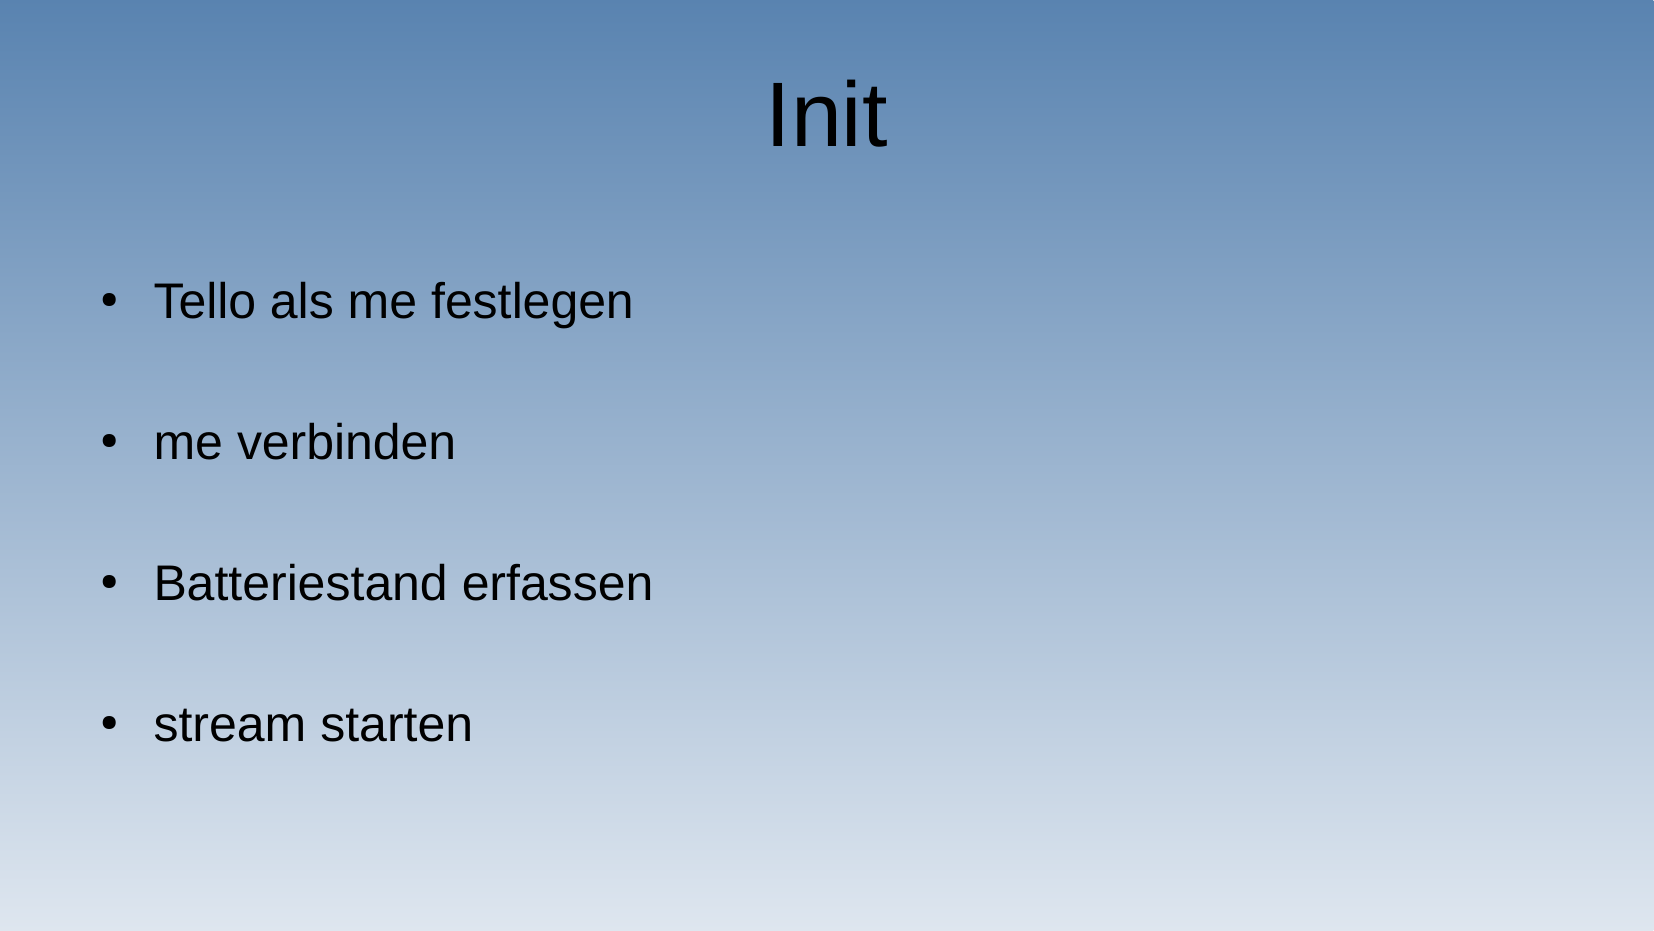

# Init
Tello als me festlegen
me verbinden
Batteriestand erfassen
stream starten